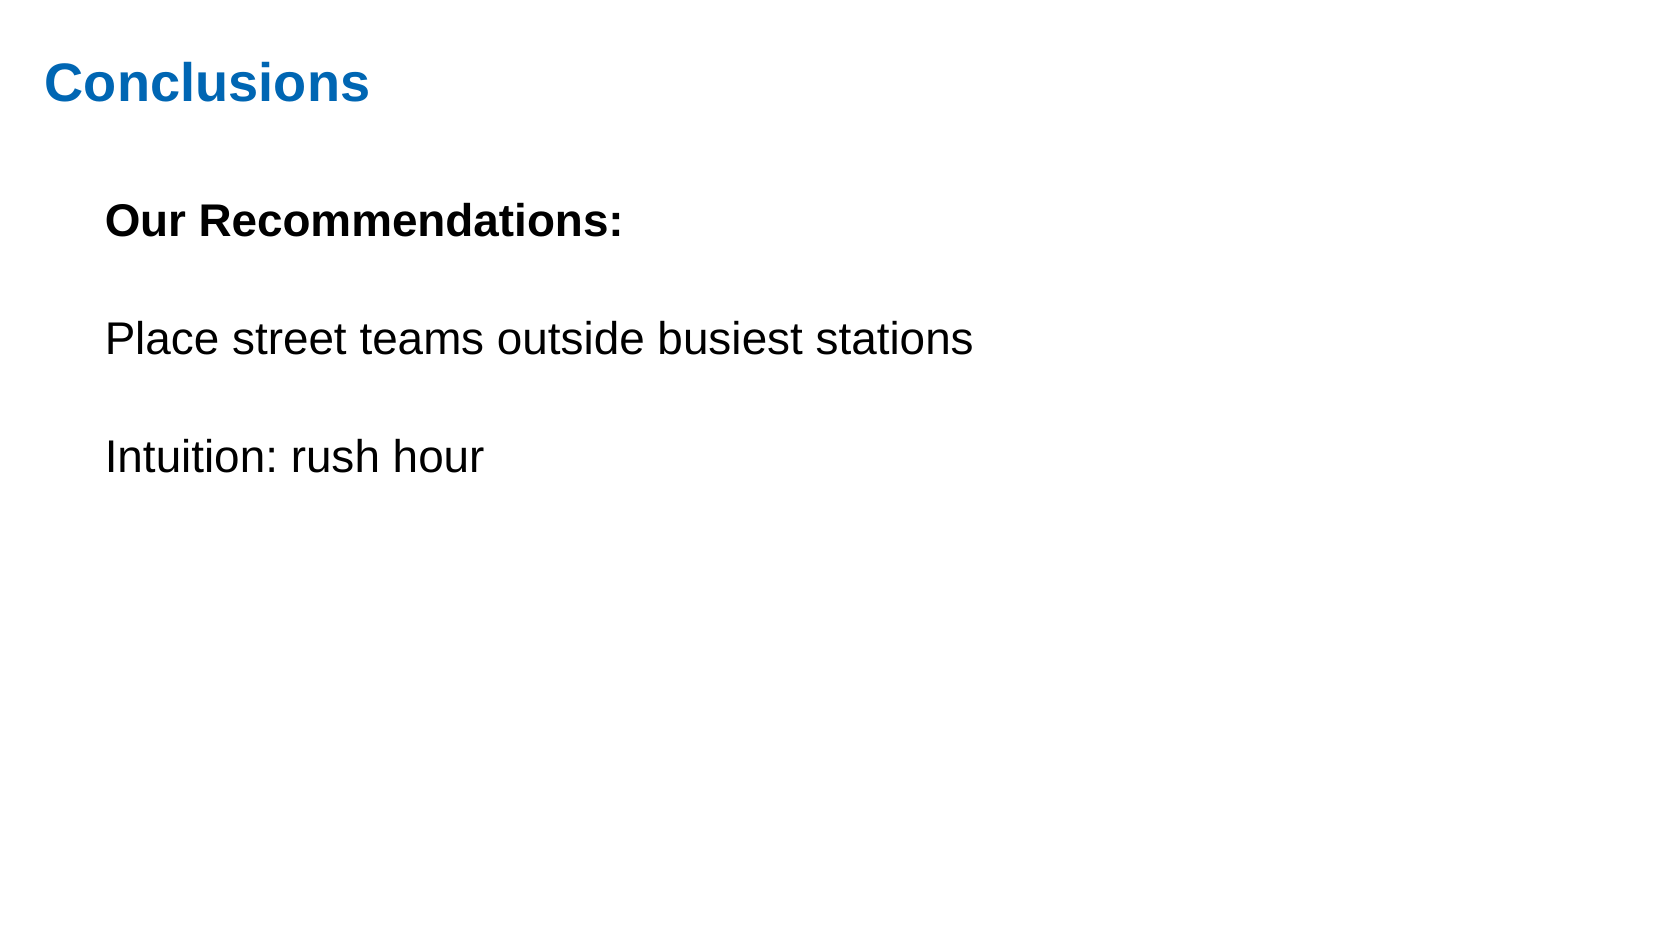

Conclusions
Our Recommendations:
Place street teams outside busiest stations
Intuition: rush hour